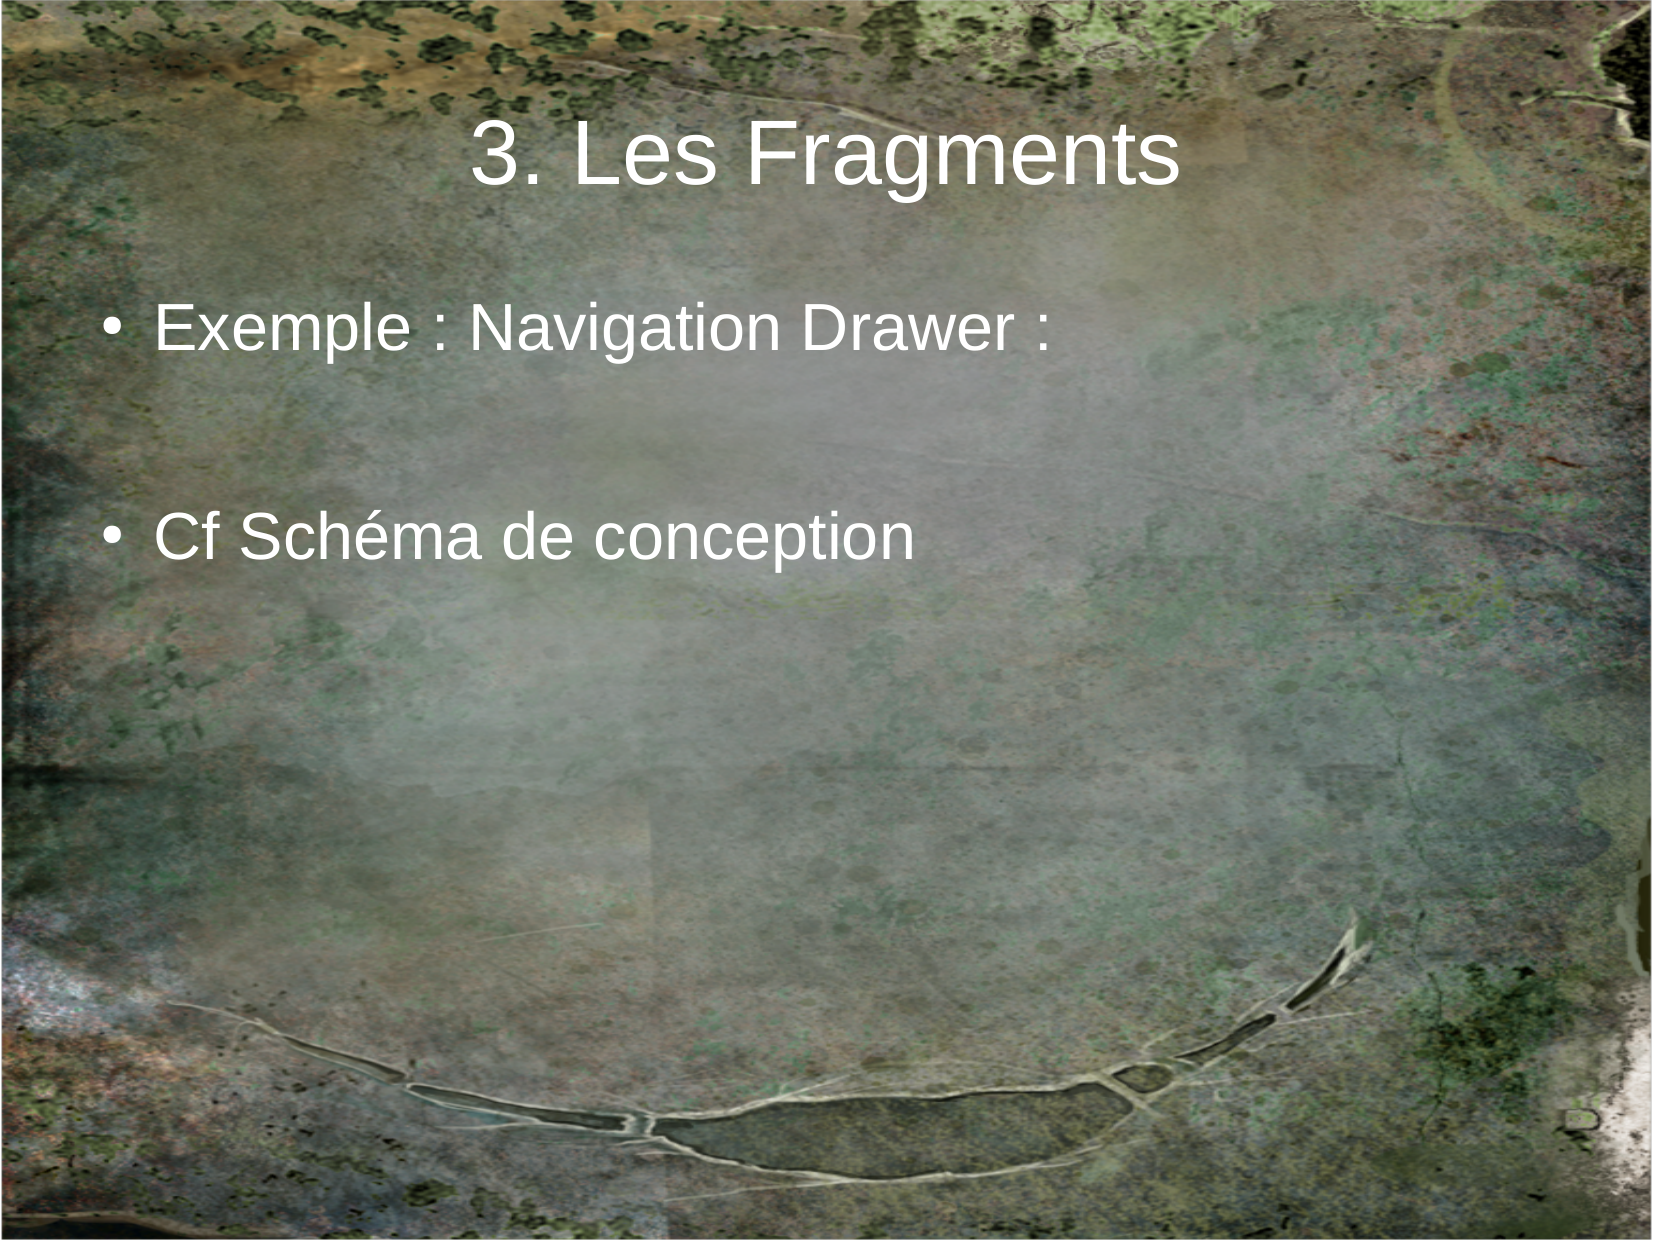

# 3. Les Fragments
Exemple : Navigation Drawer :
Cf Schéma de conception